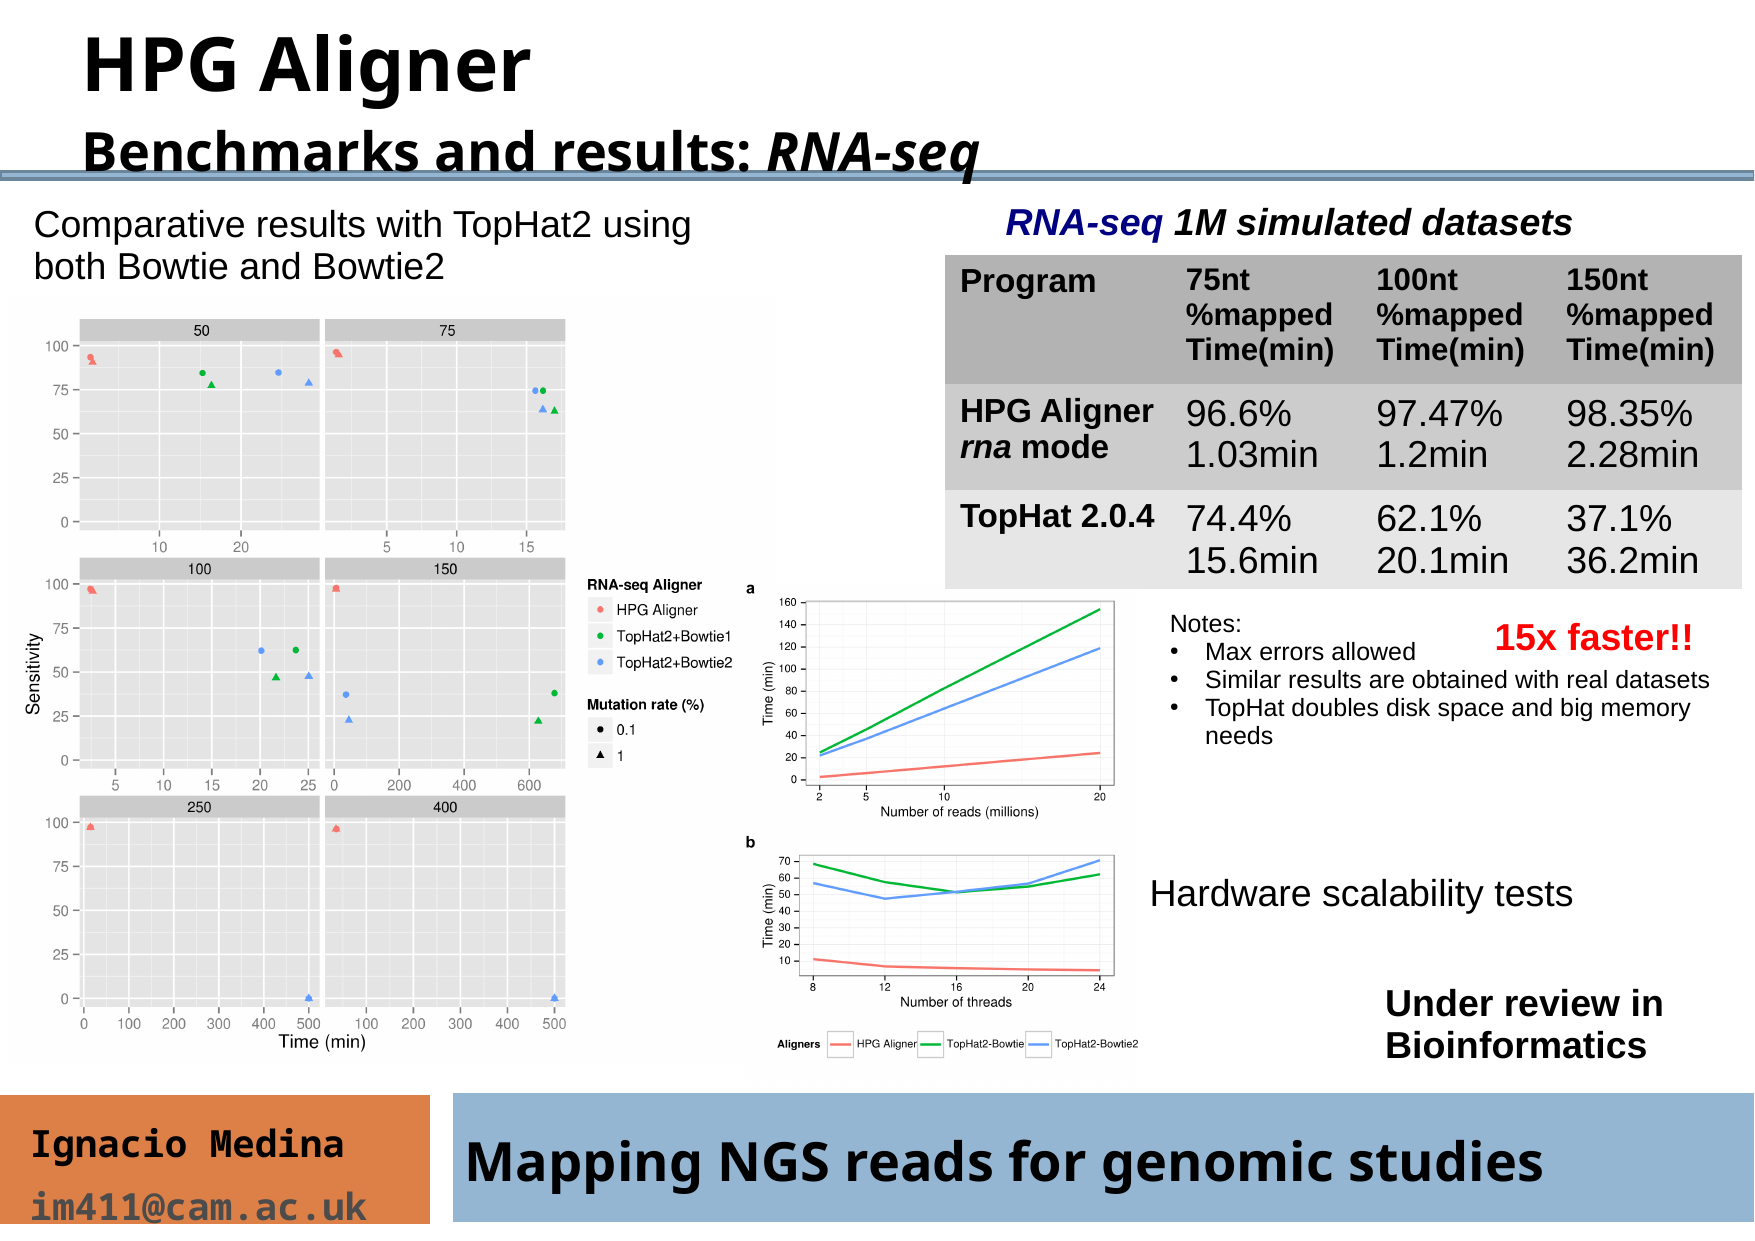

HPG Aligner
Benchmarks and results: RNA-seq
RNA-seq 1M simulated datasets
Comparative results with TopHat2 using both Bowtie and Bowtie2
| Program | 75nt %mapped Time(min) | 100nt %mapped Time(min) | 150nt %mapped Time(min) |
| --- | --- | --- | --- |
| HPG Aligner rna mode | 96.6% 1.03min | 97.47% 1.2min | 98.35% 2.28min |
| TopHat 2.0.4 | 74.4% 15.6min | 62.1% 20.1min | 37.1% 36.2min |
Notes:
Max errors allowed
Similar results are obtained with real datasets
TopHat doubles disk space and big memory needs
15x faster!!
Hardware scalability tests
Under review in Bioinformatics
Ignacio Medina
im411@cam.ac.uk
Mapping NGS reads for genomic studies